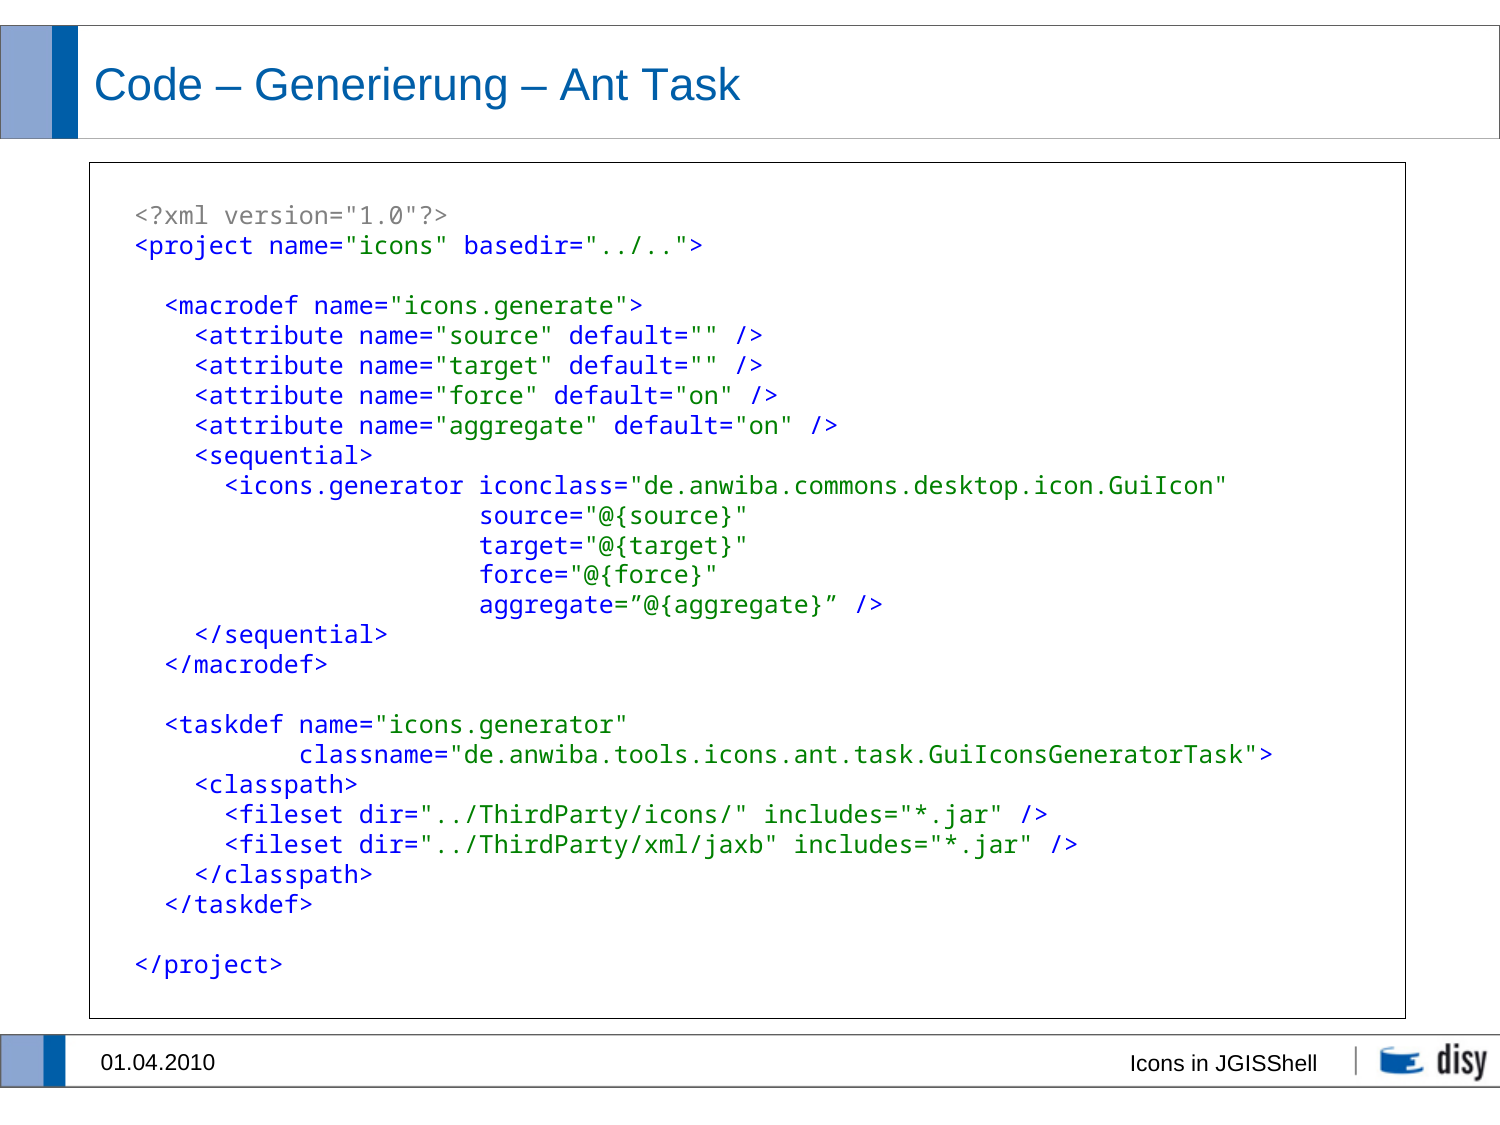

# Code – Generierung – Ant Task
 <?xml version="1.0"?>
 <project name="icons" basedir="../..">
 <macrodef name="icons.generate">
 <attribute name="source" default="" />
 <attribute name="target" default="" />
 <attribute name="force" default="on" />
 <attribute name="aggregate" default="on" />
 <sequential>
 <icons.generator iconclass="de.anwiba.commons.desktop.icon.GuiIcon"
 source="@{source}"
 target="@{target}"
 force="@{force}"
 aggregate=”@{aggregate}” />
 </sequential>
 </macrodef>
 <taskdef name="icons.generator"
 classname="de.anwiba.tools.icons.ant.task.GuiIconsGeneratorTask">
 <classpath>
 <fileset dir="../ThirdParty/icons/" includes="*.jar" />
 <fileset dir="../ThirdParty/xml/jaxb" includes="*.jar" />
 </classpath>
 </taskdef>
 </project>
01.04.2010
Icons in JGISShell